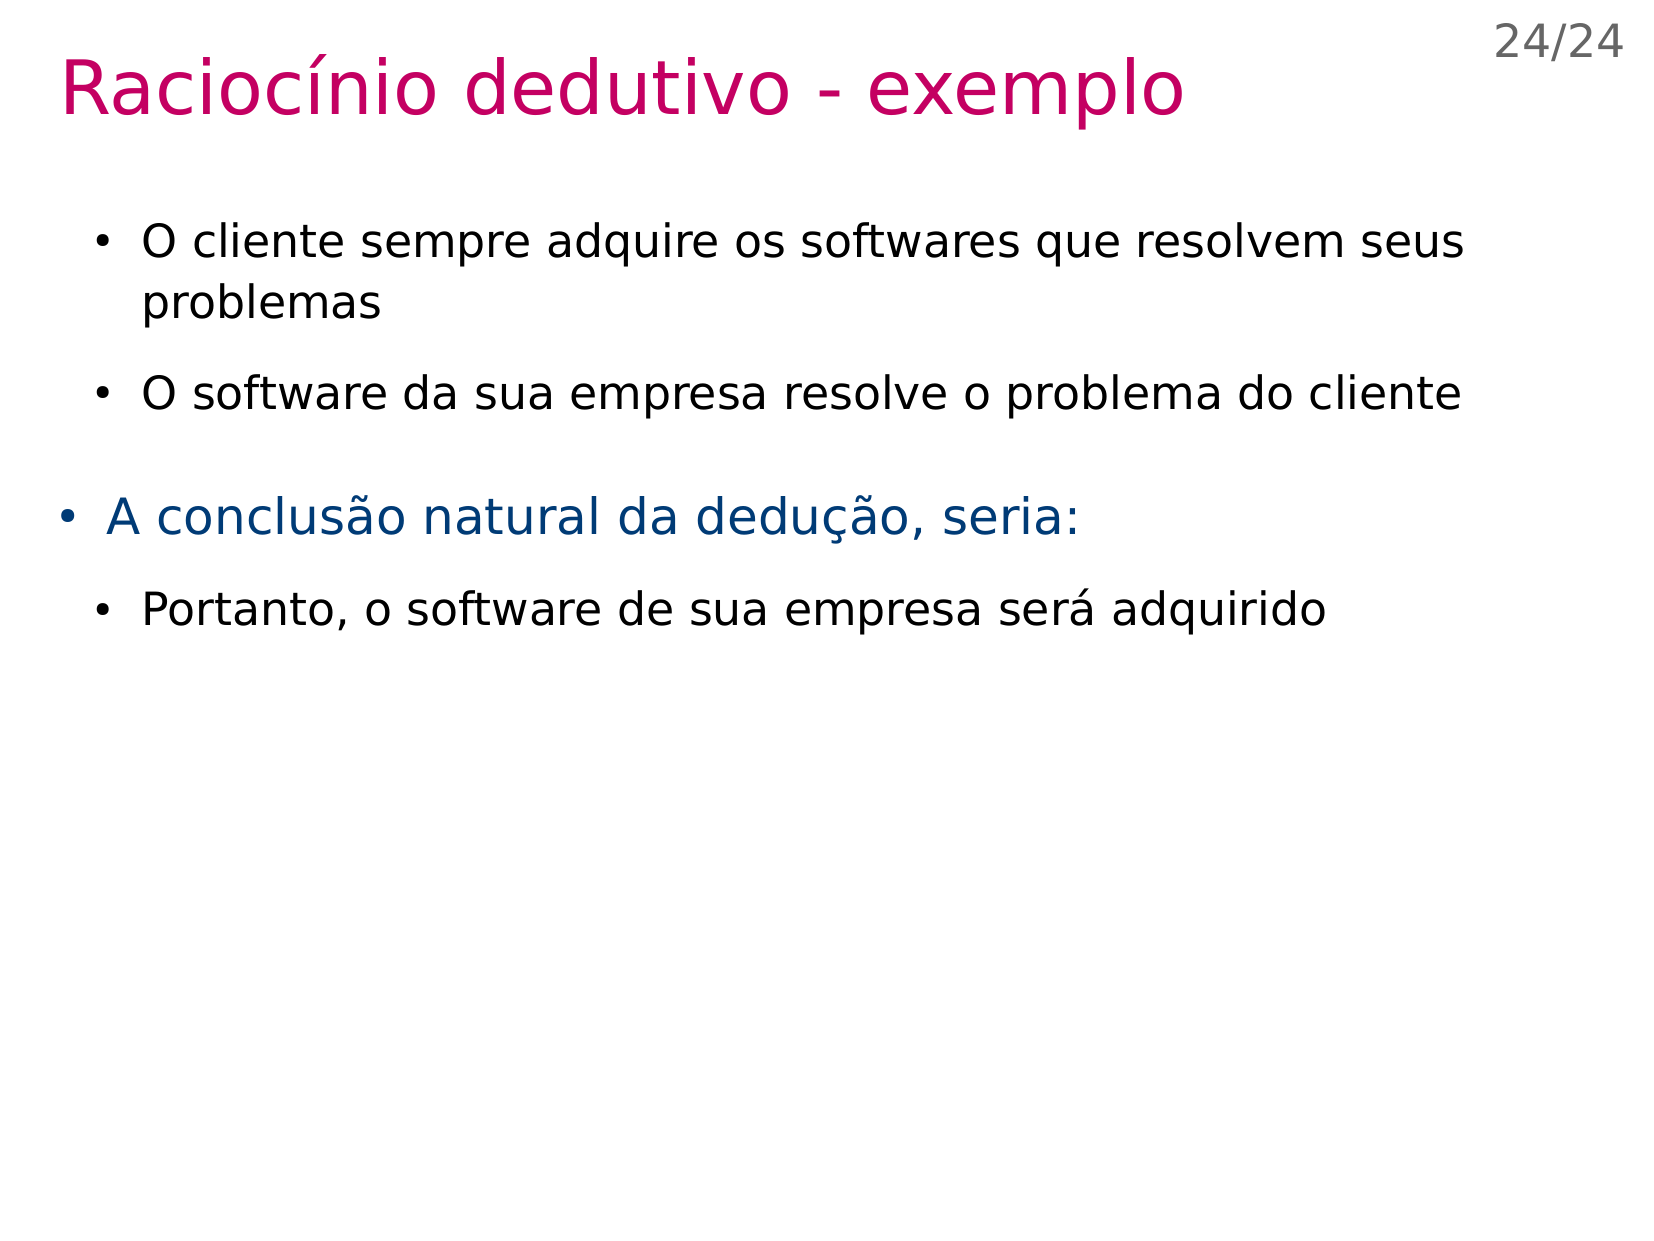

24
# Raciocínio dedutivo - exemplo
O cliente sempre adquire os softwares que resolvem seus problemas
O software da sua empresa resolve o problema do cliente
A conclusão natural da dedução, seria:
Portanto, o software de sua empresa será adquirido